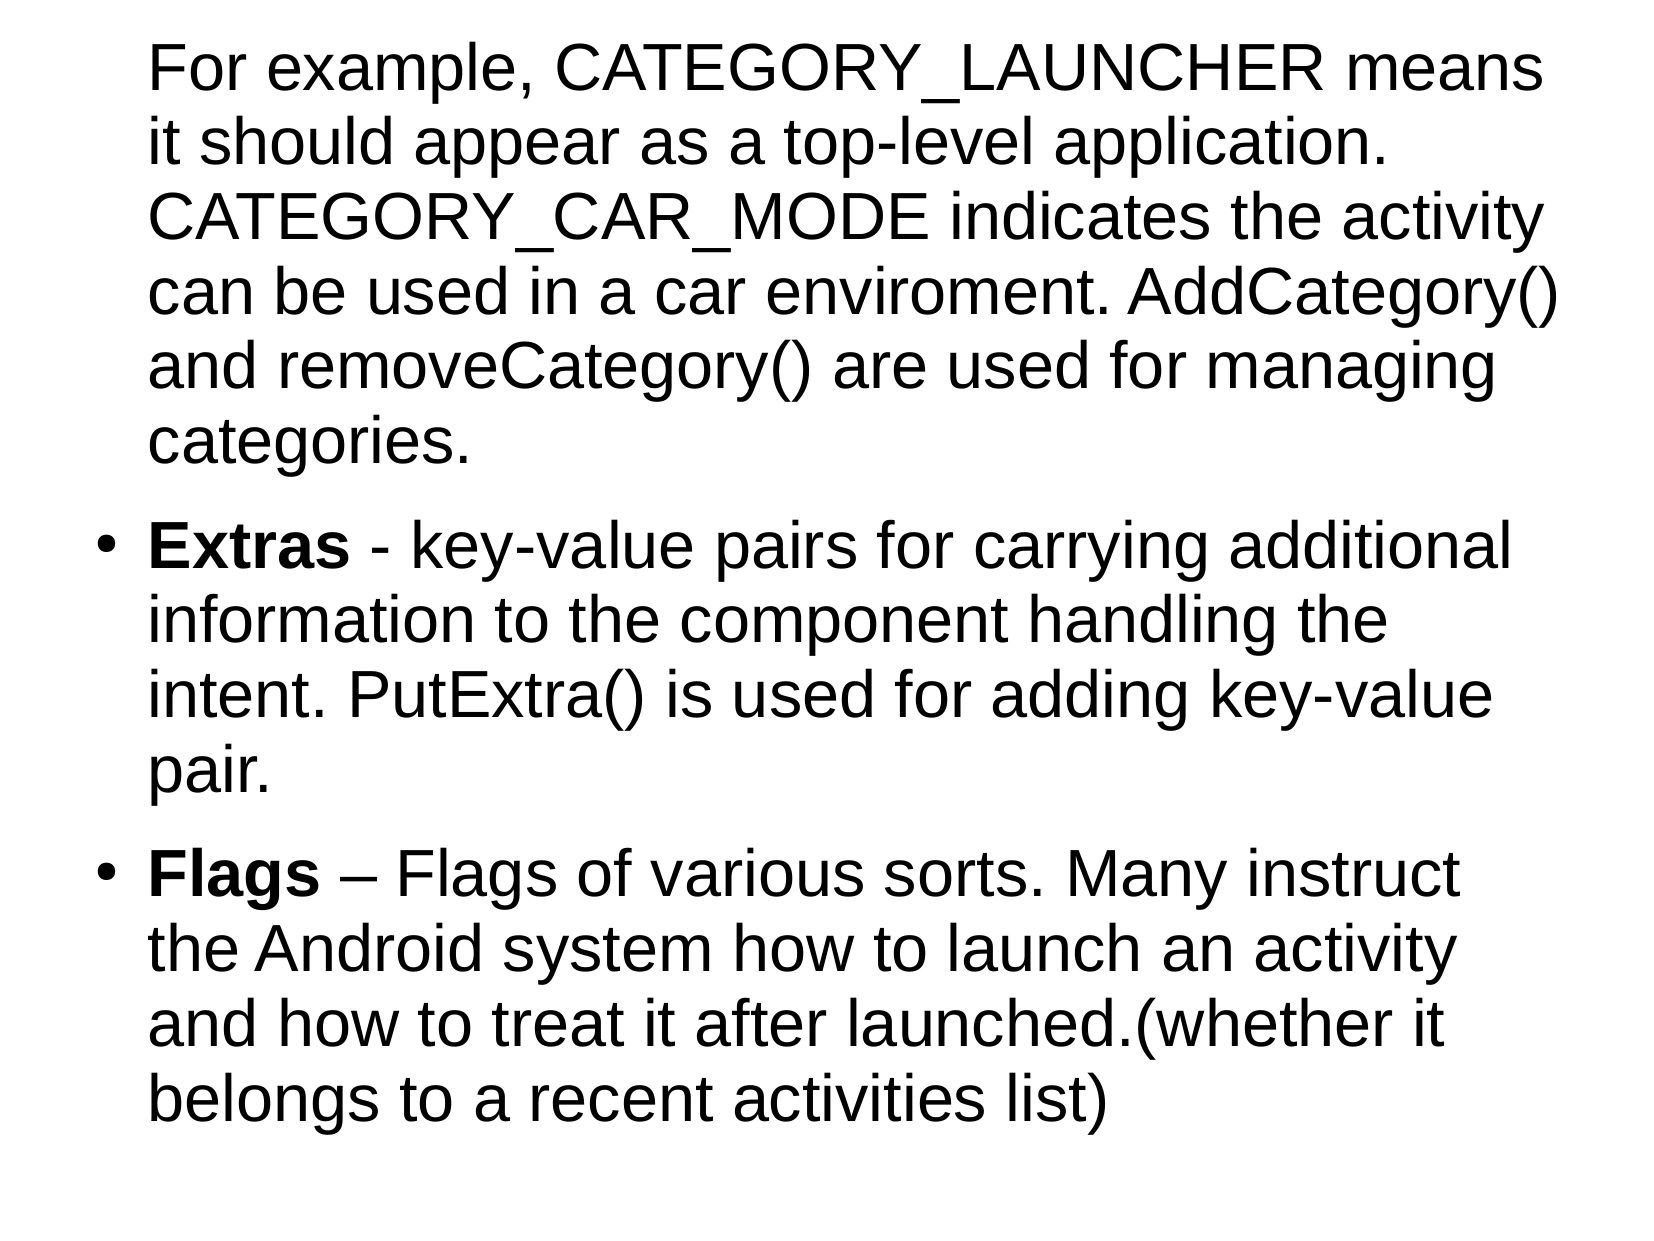

# For example, CATEGORY_LAUNCHER means it should appear as a top-level application. CATEGORY_CAR_MODE indicates the activity can be used in a car enviroment. AddCategory() and removeCategory() are used for managing categories.
Extras - key-value pairs for carrying additional information to the component handling the intent. PutExtra() is used for adding key-value pair.
Flags – Flags of various sorts. Many instruct the Android system how to launch an activity and how to treat it after launched.(whether it belongs to a recent activities list)